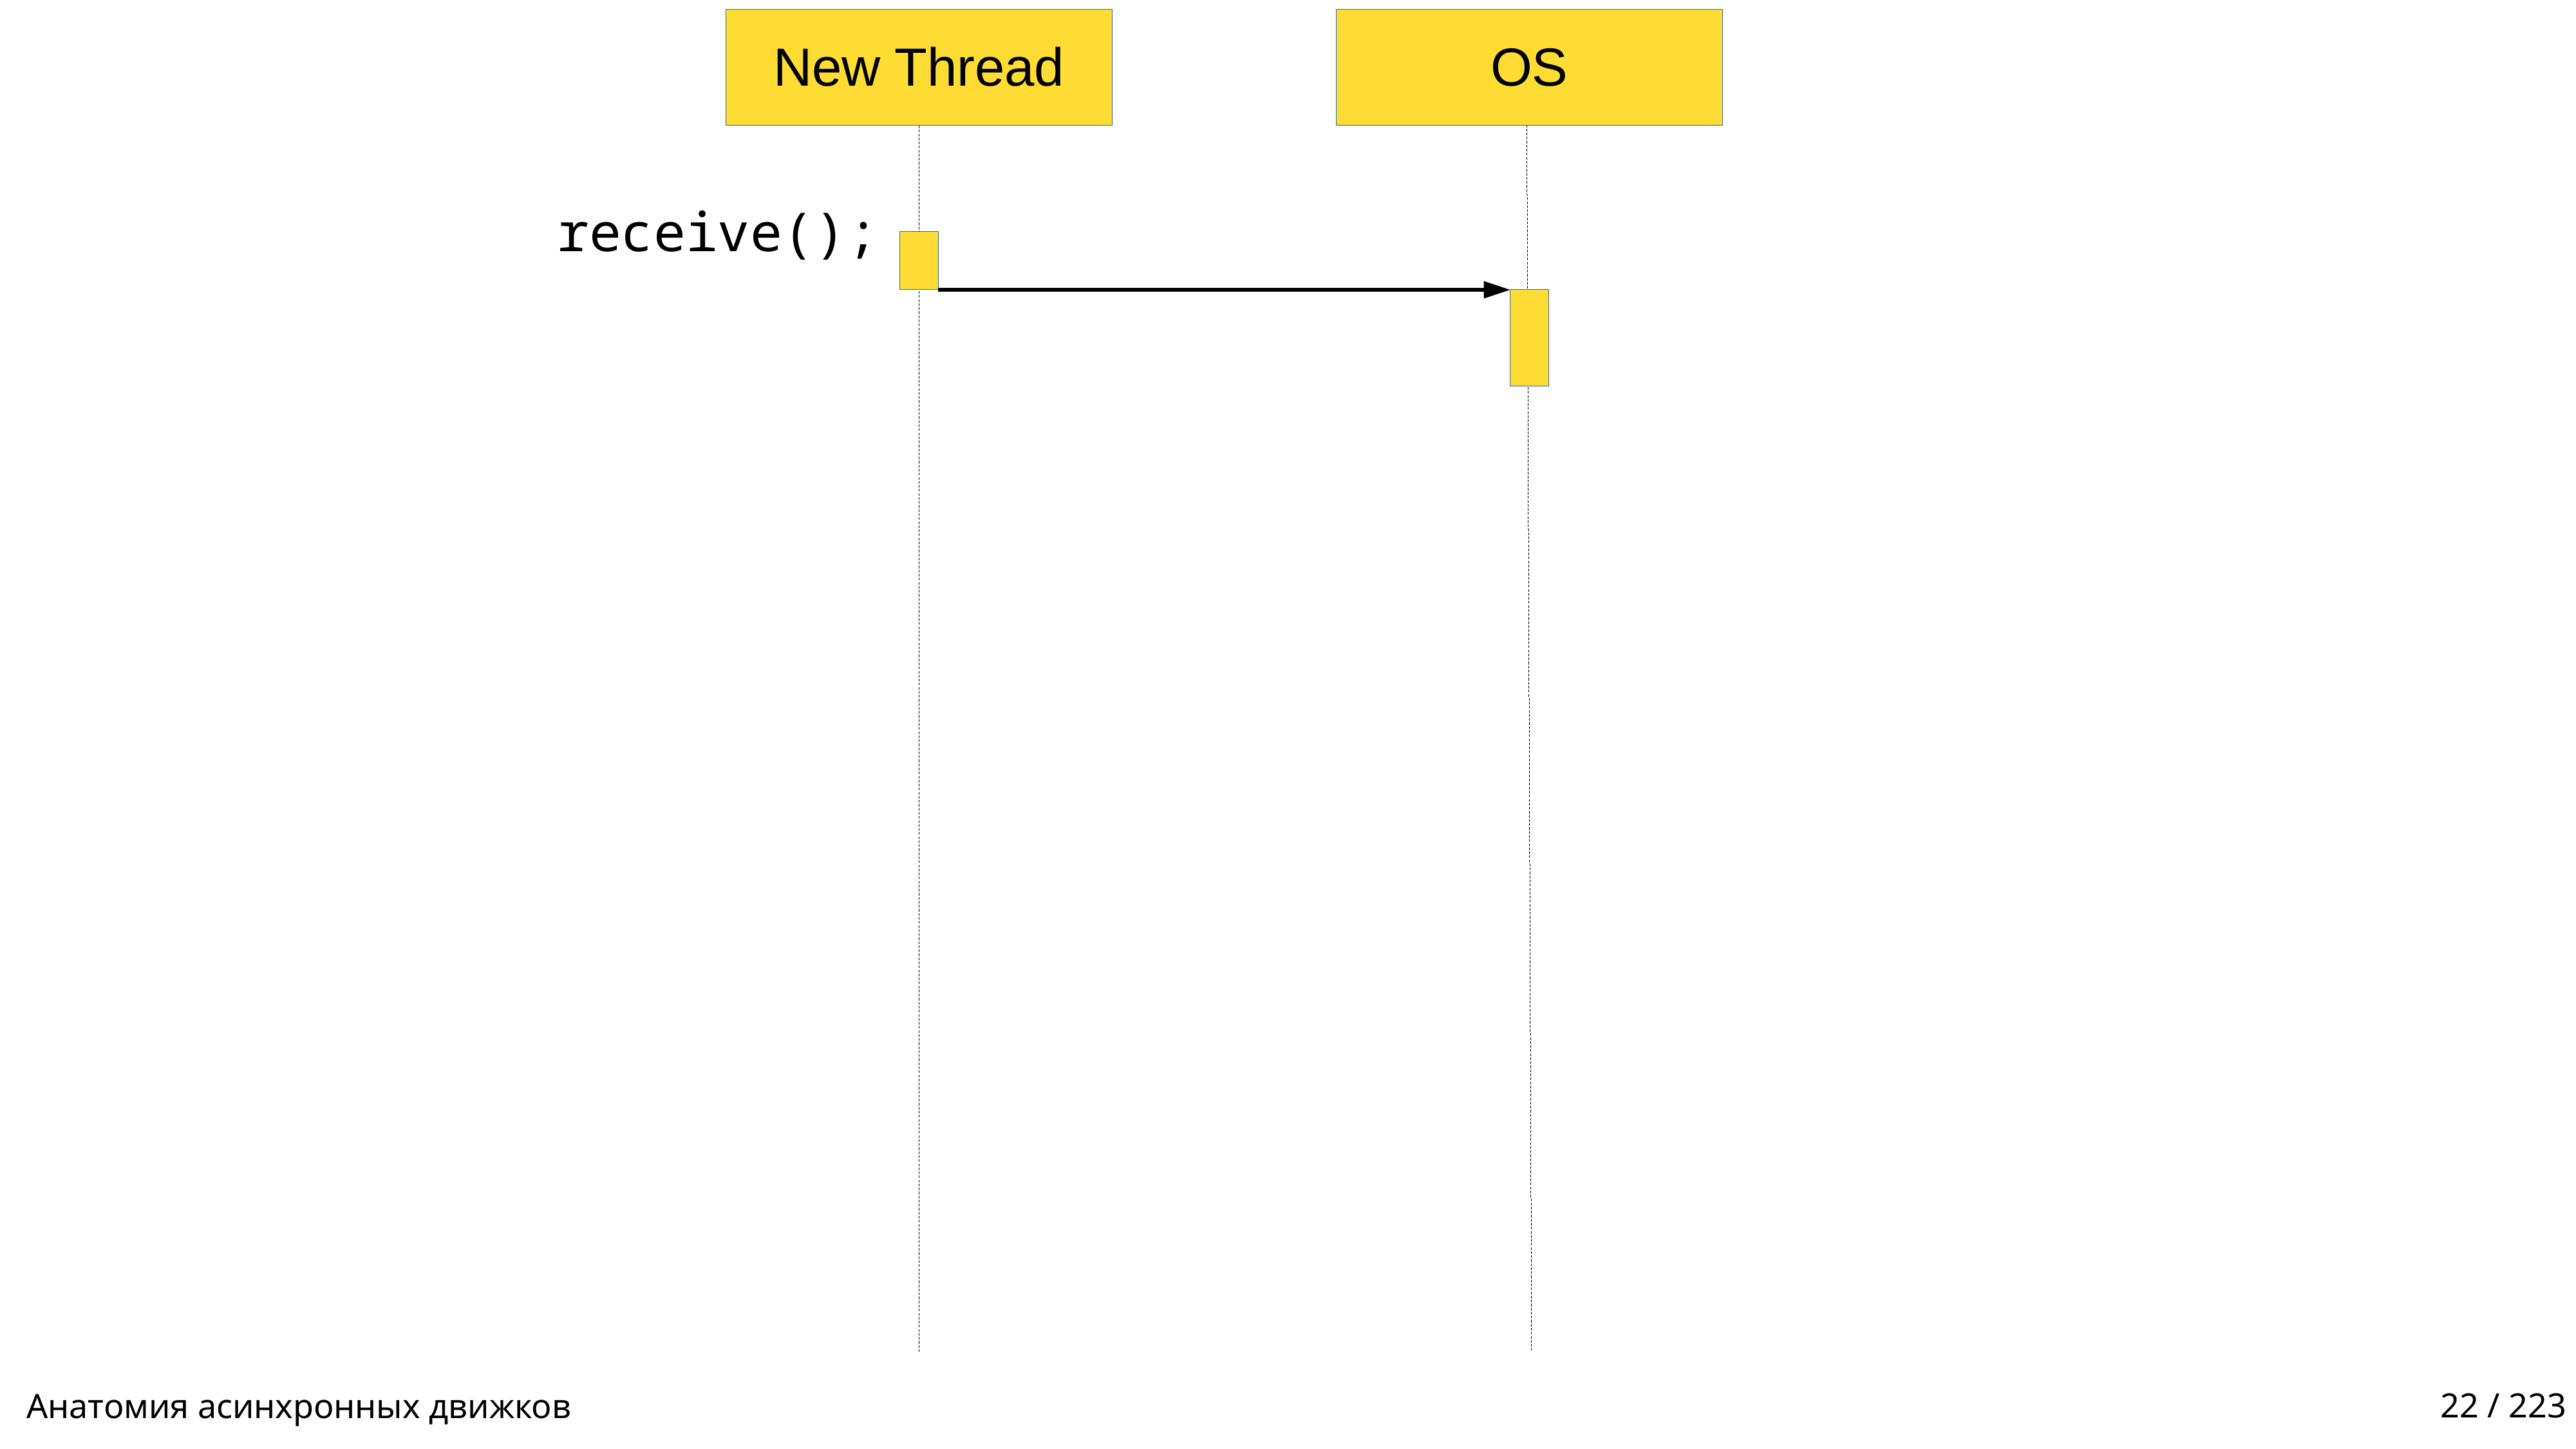

New Thread
OS
receive();
# Анатомия асинхронных движков